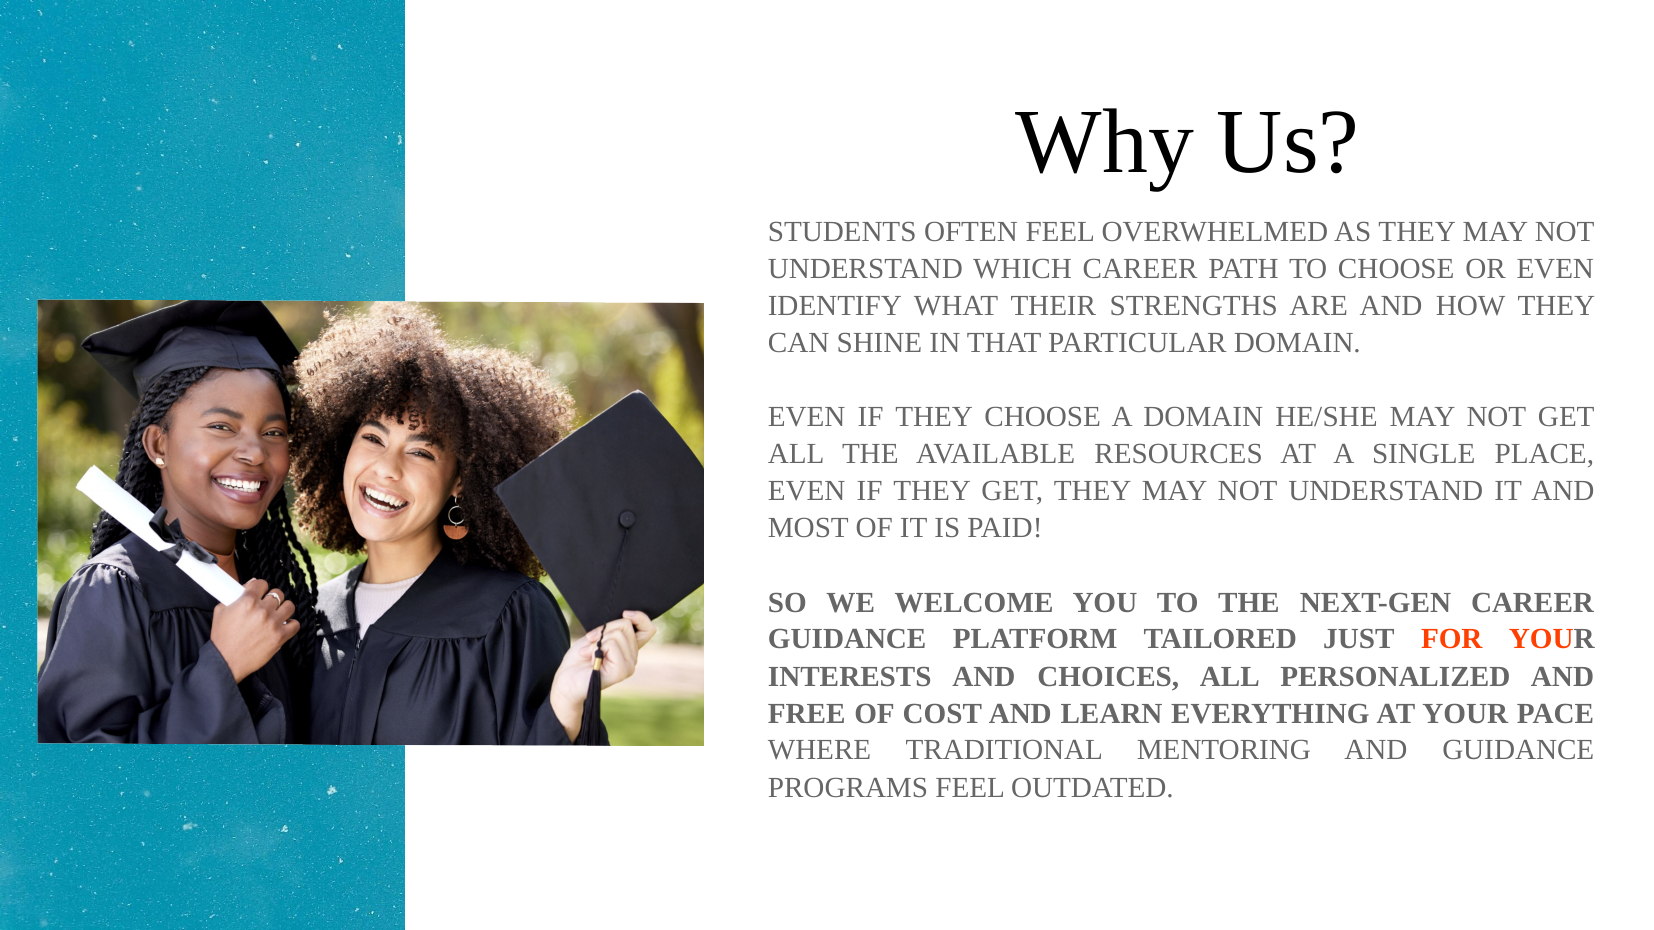

# Why Us?
Students often feel overwhelmed as they may not understand which career path to choose or even identify what their strengths are and how they can shine in that particular domain.
Even if they choose a domain he/she may not get all the available resources at a single place, even if they get, they may not understand it and most of it is paid!
So we welcome you to the next-gen career guidance platform tailored just for your interests and choices, all personalized and free of cost and learn everything at your pace where traditional mentoring and guidance programs feel outdated.